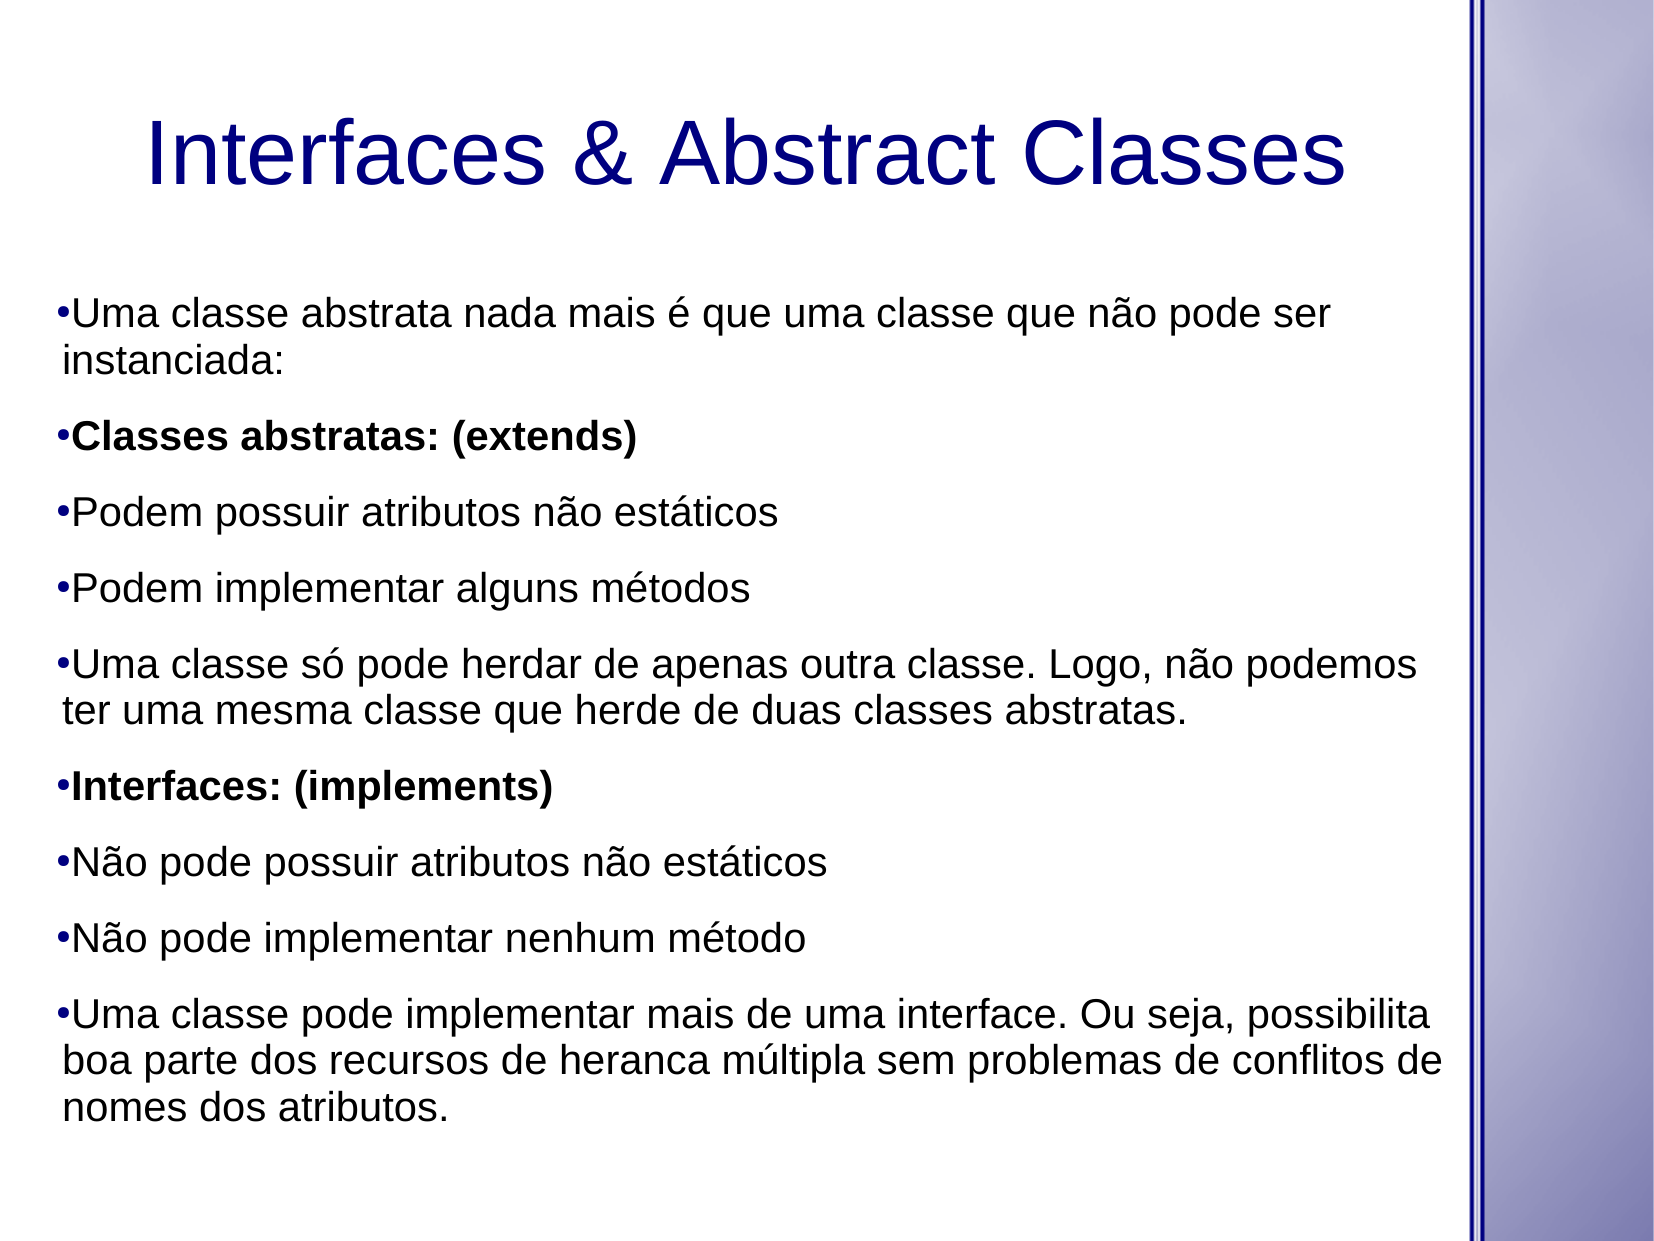

# Interfaces & Abstract Classes
Uma classe abstrata nada mais é que uma classe que não pode ser instanciada:
Classes abstratas: (extends)
Podem possuir atributos não estáticos
Podem implementar alguns métodos
Uma classe só pode herdar de apenas outra classe. Logo, não podemos ter uma mesma classe que herde de duas classes abstratas.
Interfaces: (implements)
Não pode possuir atributos não estáticos
Não pode implementar nenhum método
Uma classe pode implementar mais de uma interface. Ou seja, possibilita boa parte dos recursos de heranca múltipla sem problemas de conflitos de nomes dos atributos.